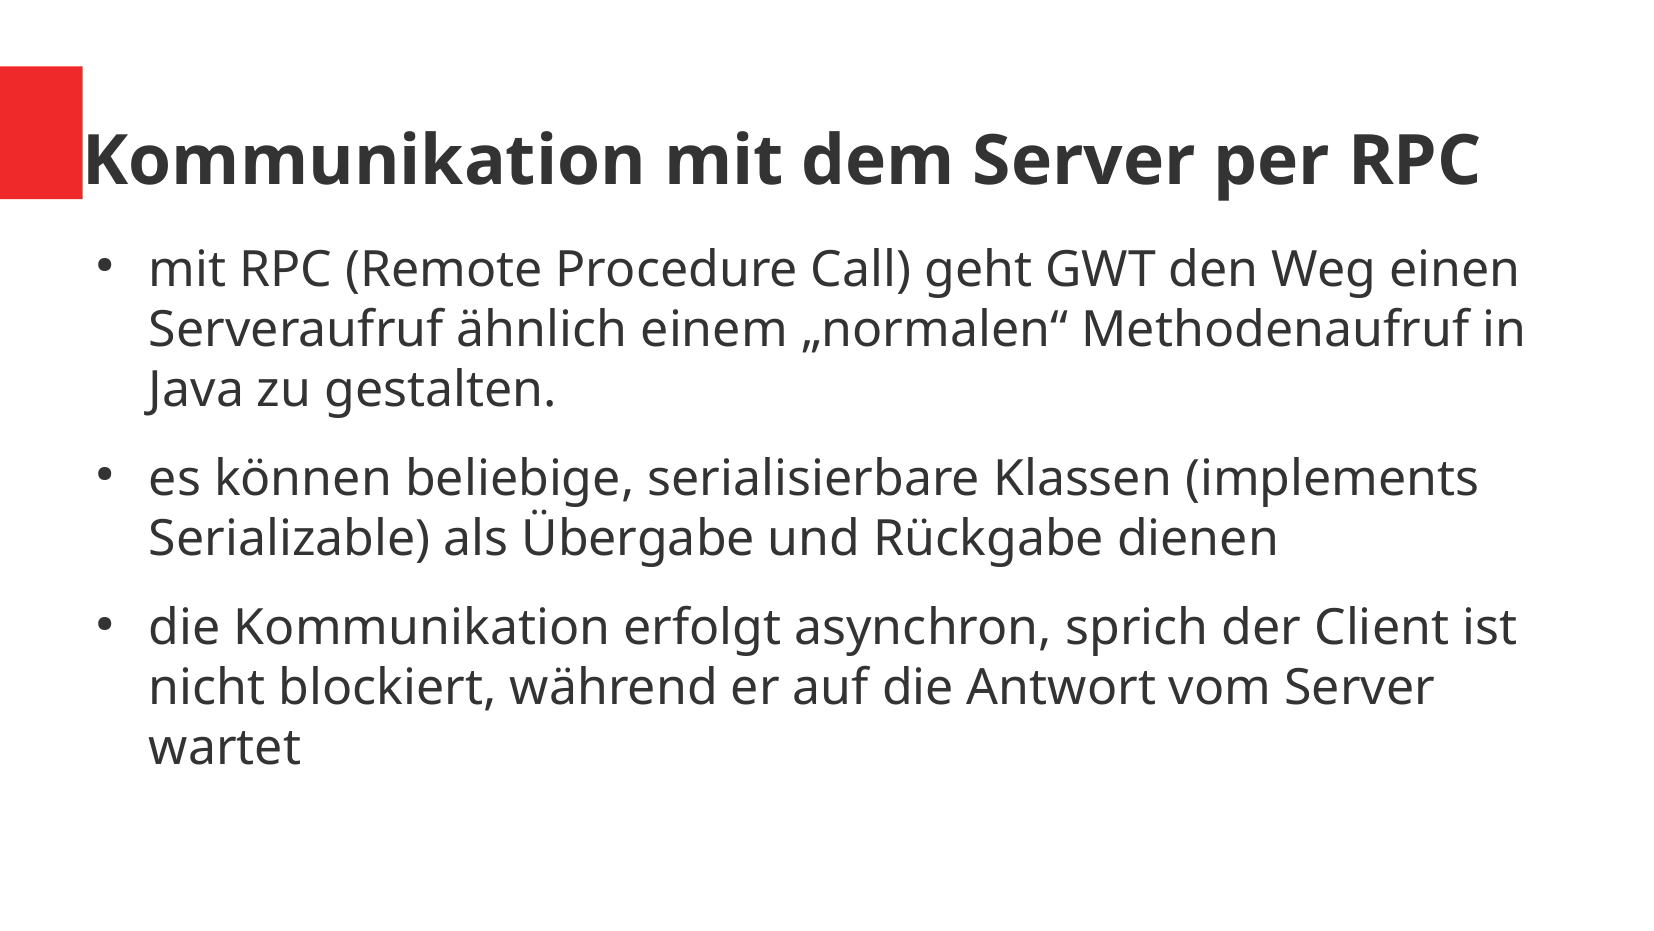

# Kommunikation mit dem Server per RPC
mit RPC (Remote Procedure Call) geht GWT den Weg einen Serveraufruf ähnlich einem „normalen“ Methodenaufruf in Java zu gestalten.
es können beliebige, serialisierbare Klassen (implements Serializable) als Übergabe und Rückgabe dienen
die Kommunikation erfolgt asynchron, sprich der Client ist nicht blockiert, während er auf die Antwort vom Server wartet